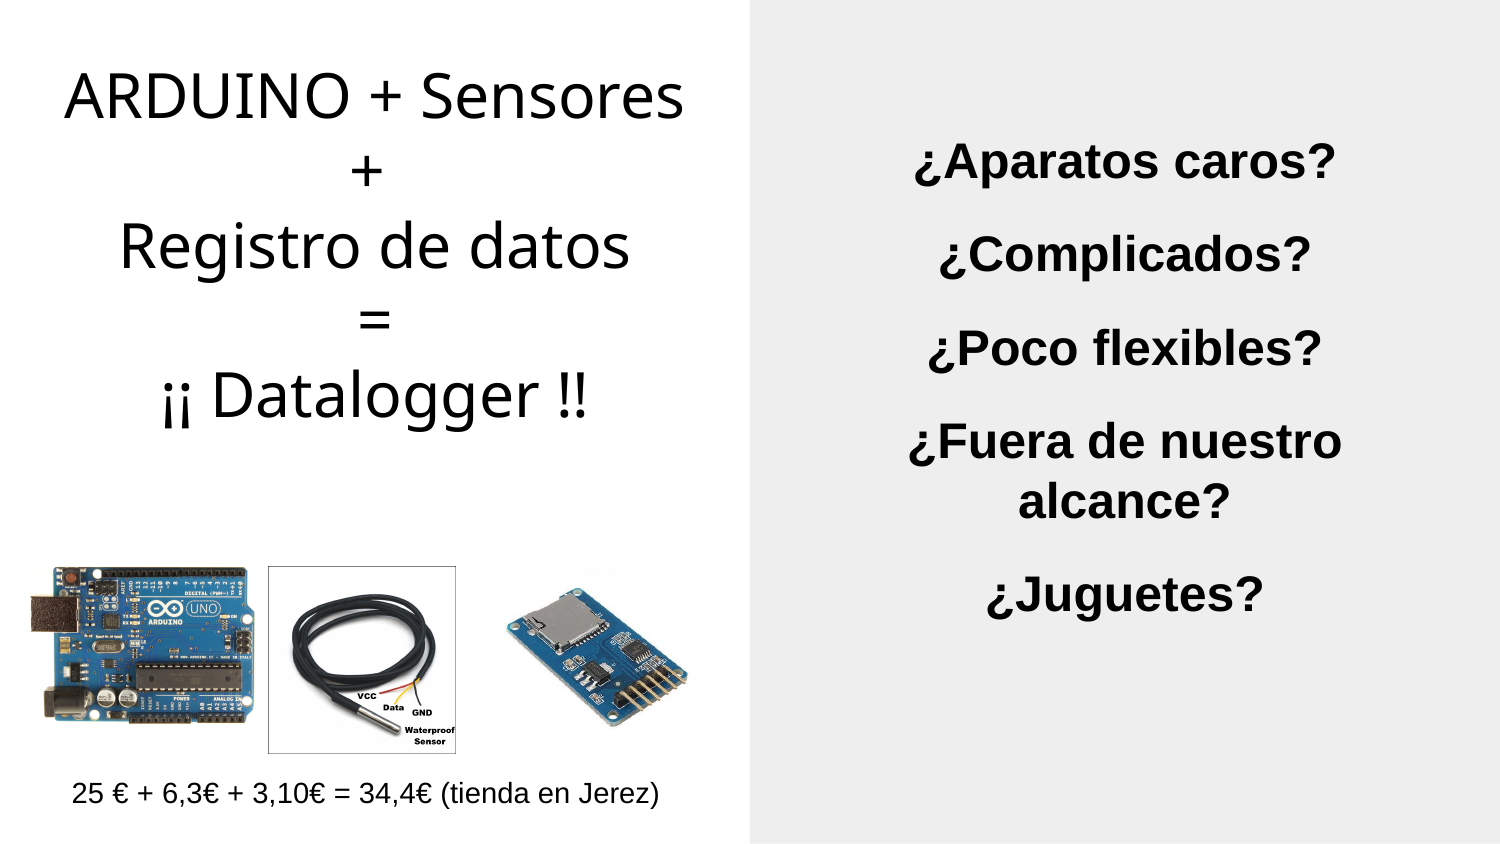

# ARDUINO + Sensores + Registro de datos = ¡¡ Datalogger !!
¿Aparatos caros?
¿Complicados?
¿Poco flexibles?
¿Fuera de nuestro alcance?
¿Juguetes?
25 € + 6,3€ + 3,10€ = 34,4€ (tienda en Jerez)